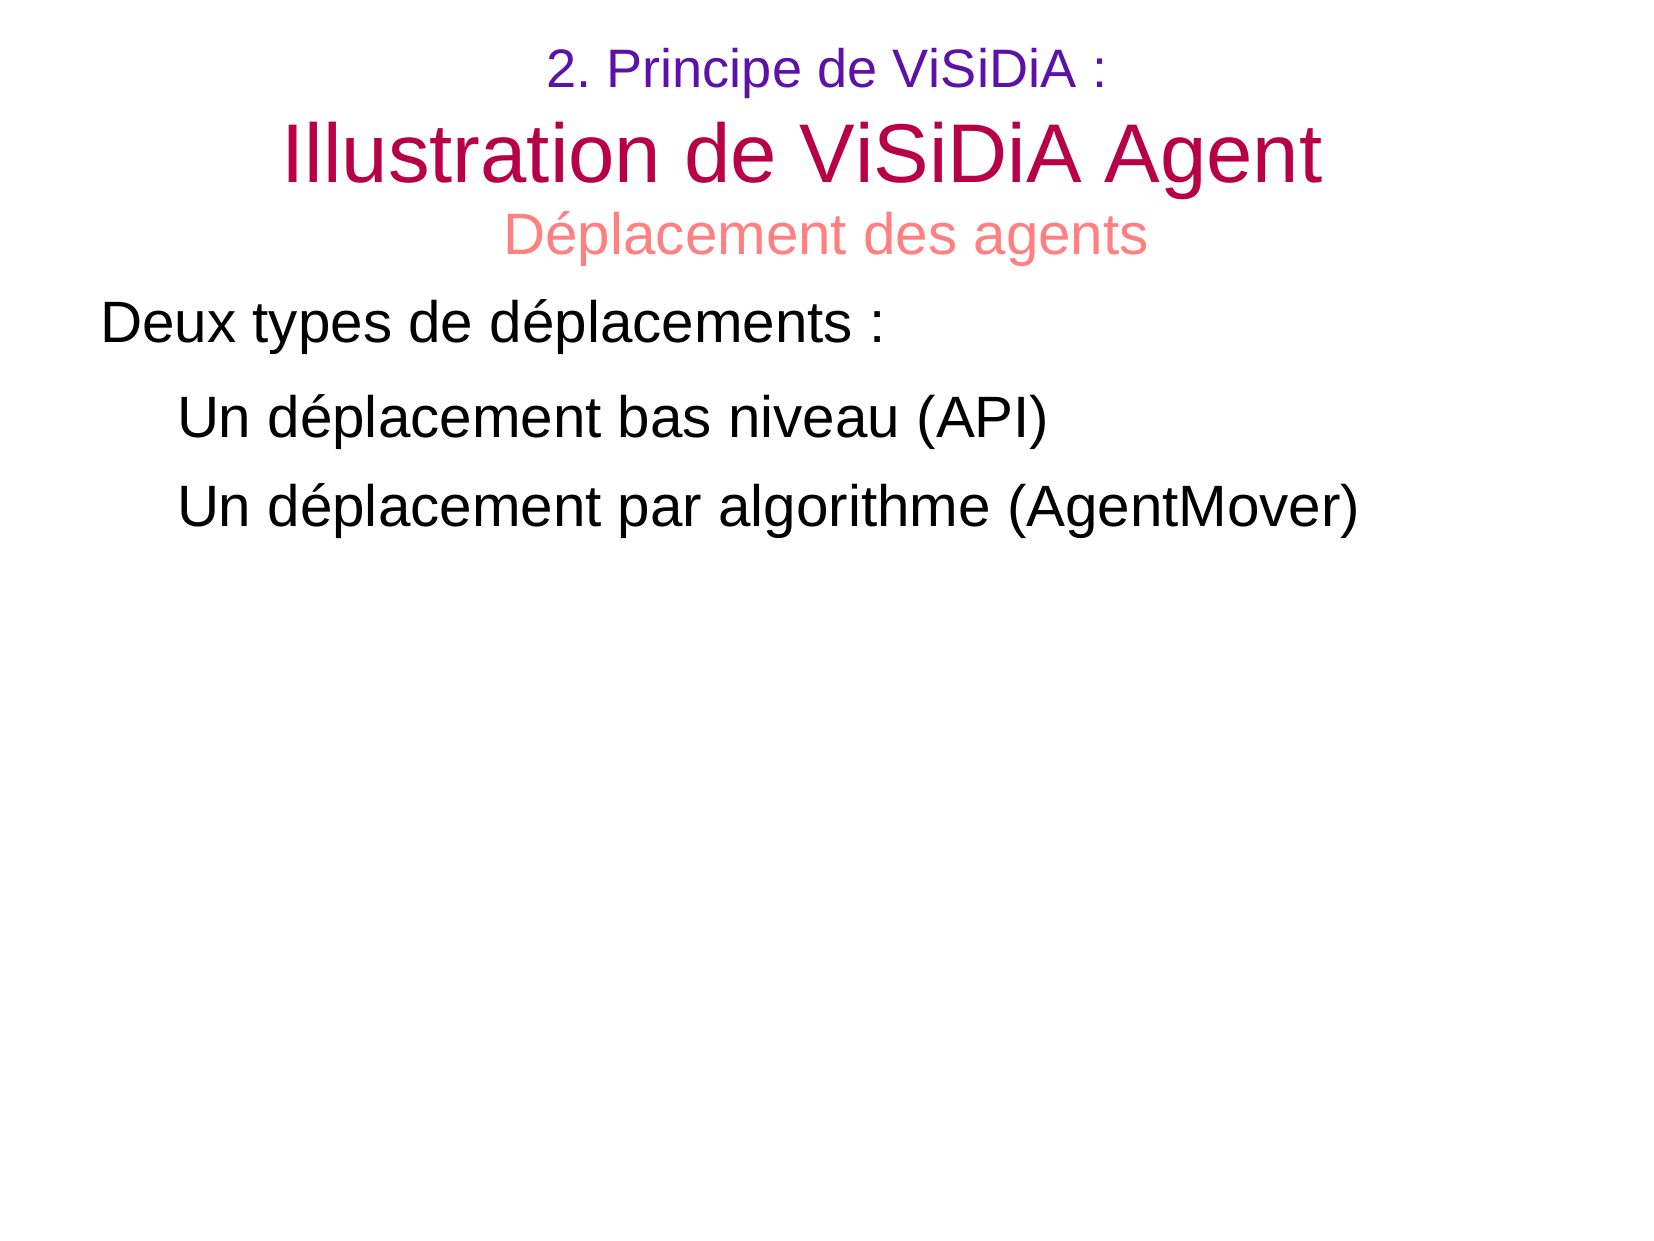

# 2. Principe de ViSiDiA : Illustration de ViSiDiA Agent Déplacement des agents
Deux types de déplacements :
Un déplacement bas niveau (API)
Un déplacement par algorithme (AgentMover)